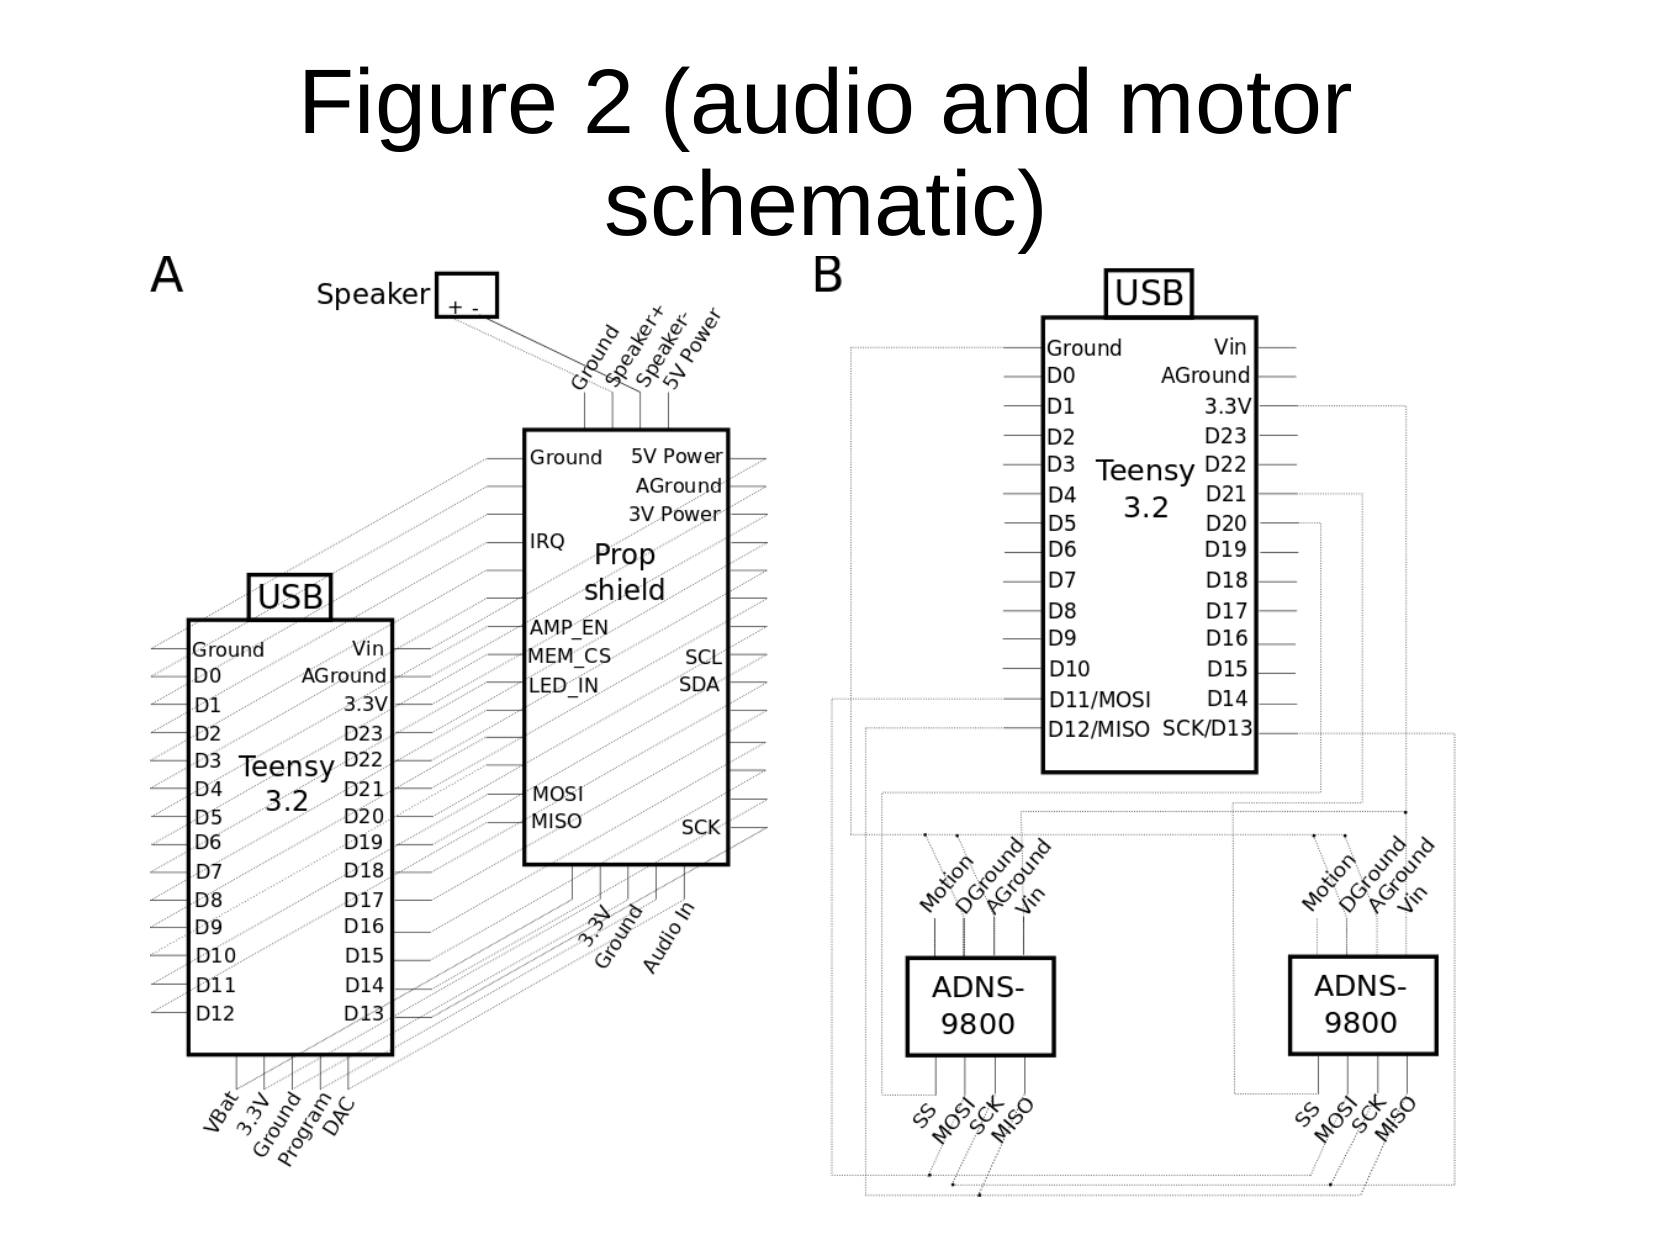

# Figure 2 (audio and motor schematic)